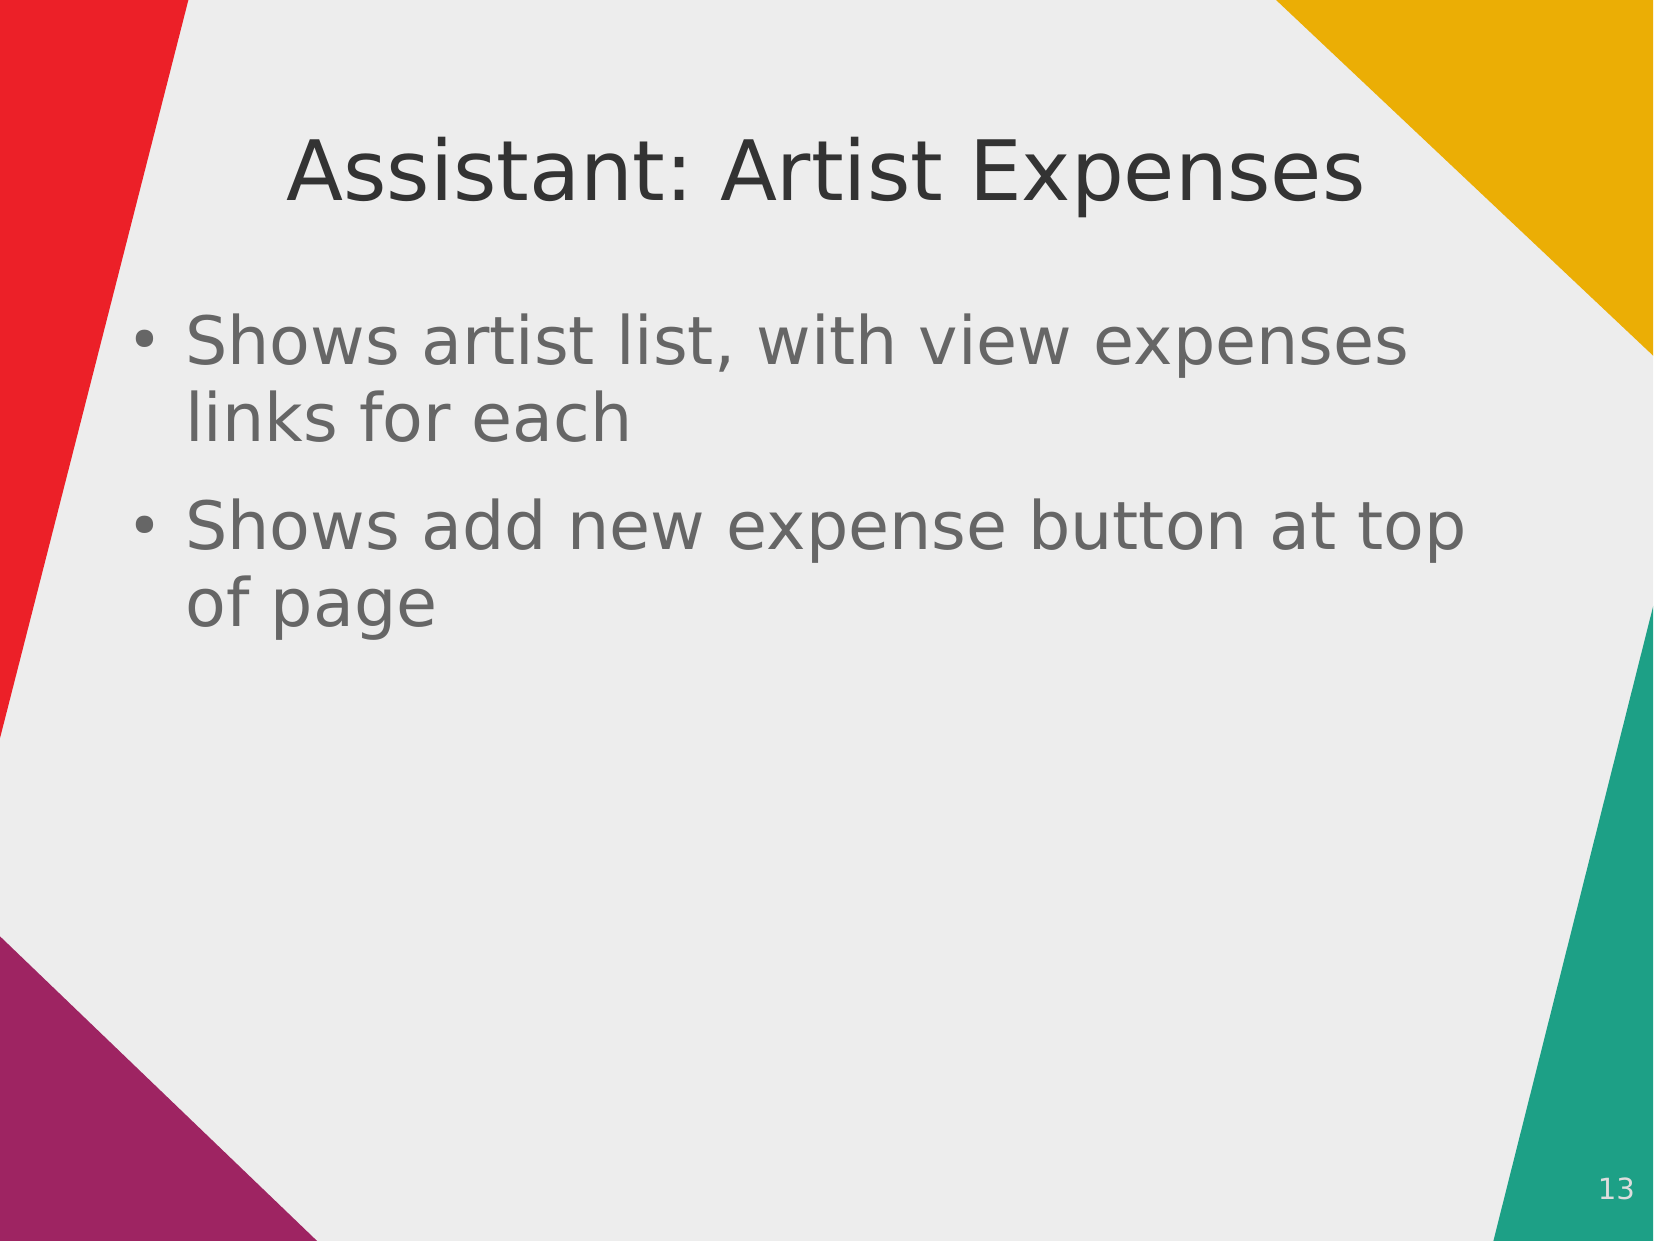

# Assistant: Artist Expenses
Shows artist list, with view expenses links for each
Shows add new expense button at top of page
13